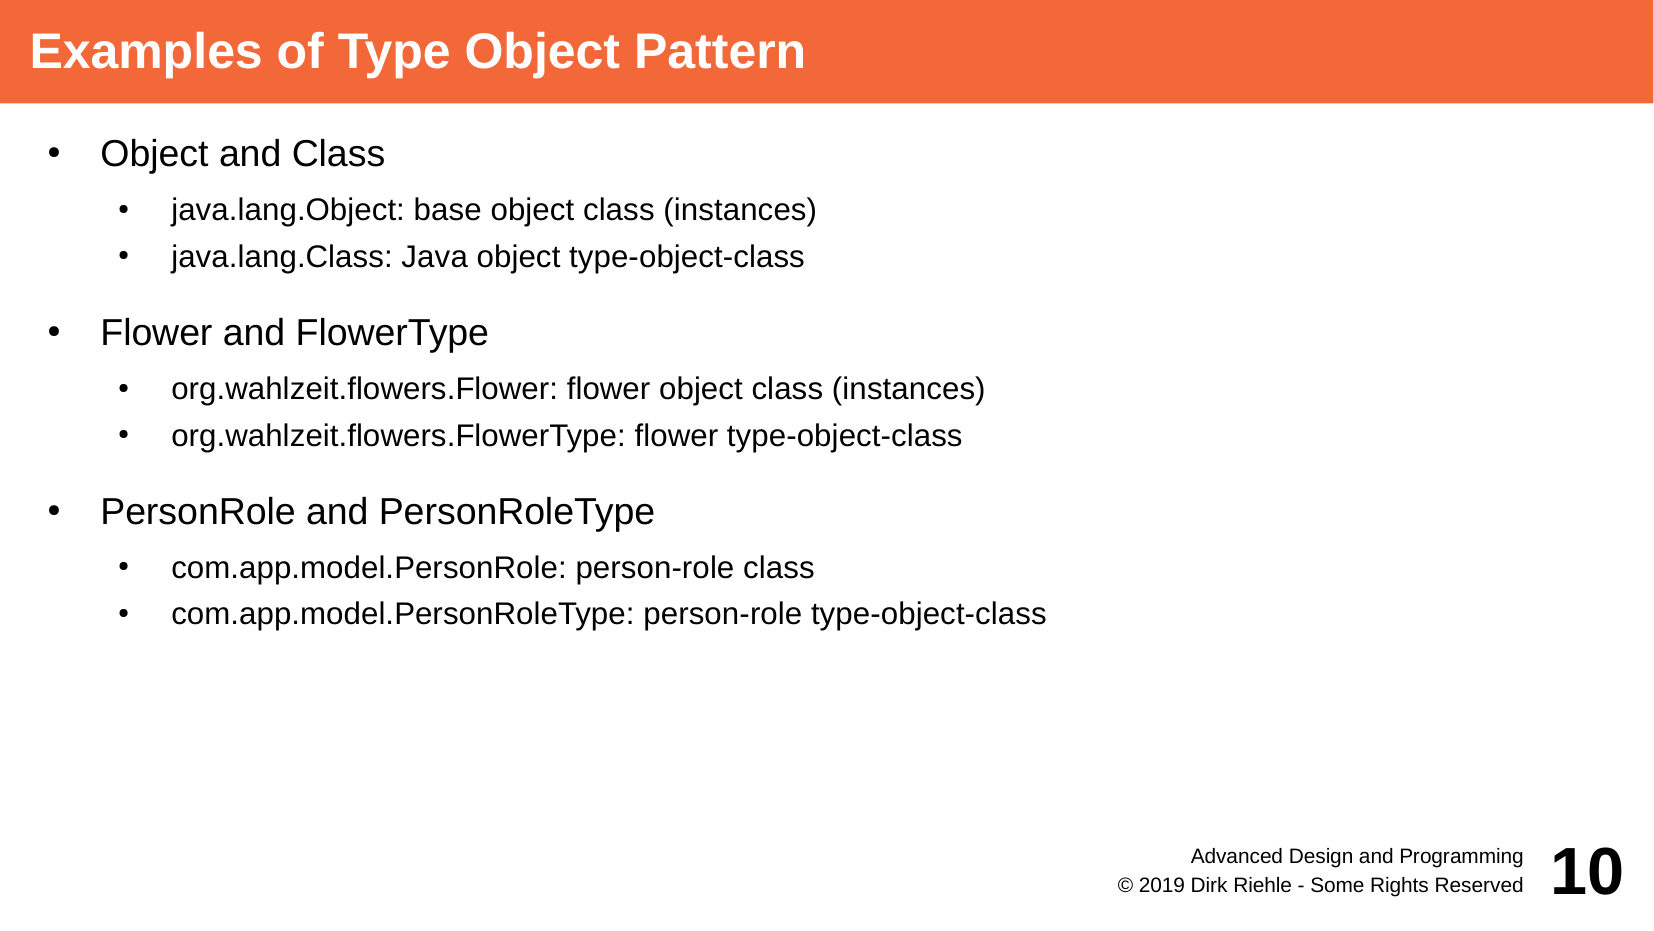

# Examples of Type Object Pattern
Object and Class
java.lang.Object: base object class (instances)
java.lang.Class: Java object type-object-class
Flower and FlowerType
org.wahlzeit.flowers.Flower: flower object class (instances)
org.wahlzeit.flowers.FlowerType: flower type-object-class
PersonRole and PersonRoleType
com.app.model.PersonRole: person-role class
com.app.model.PersonRoleType: person-role type-object-class
Advanced Design and Programming
10
© 2019 Dirk Riehle - Some Rights Reserved